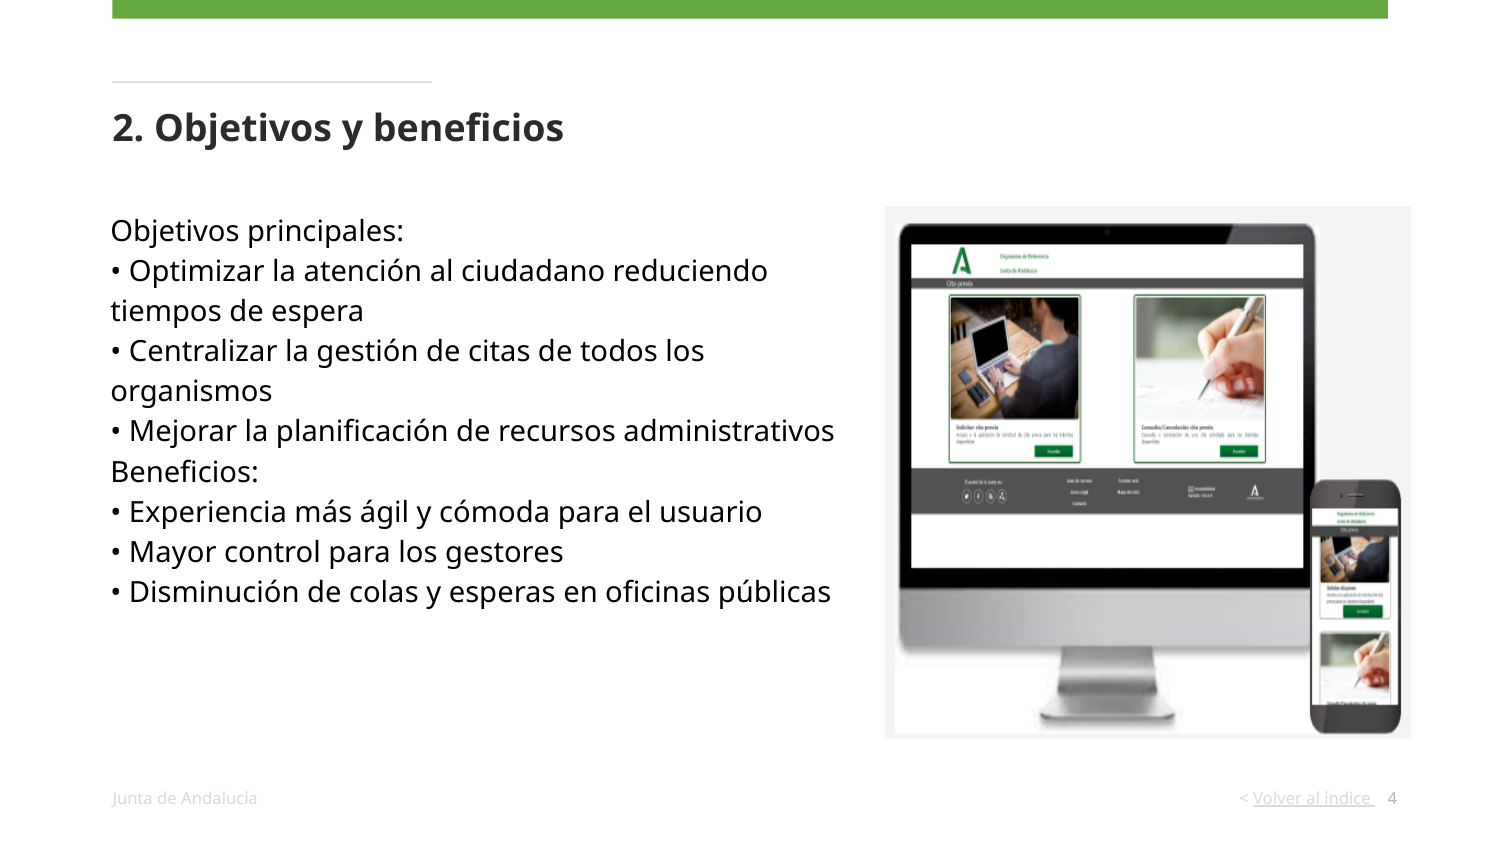

2. Objetivos y beneficios
Objetivos principales:
• Optimizar la atención al ciudadano reduciendo tiempos de espera
• Centralizar la gestión de citas de todos los organismos
• Mejorar la planificación de recursos administrativos
Beneficios:
• Experiencia más ágil y cómoda para el usuario
• Mayor control para los gestores
• Disminución de colas y esperas en oficinas públicas
< Volver al índice